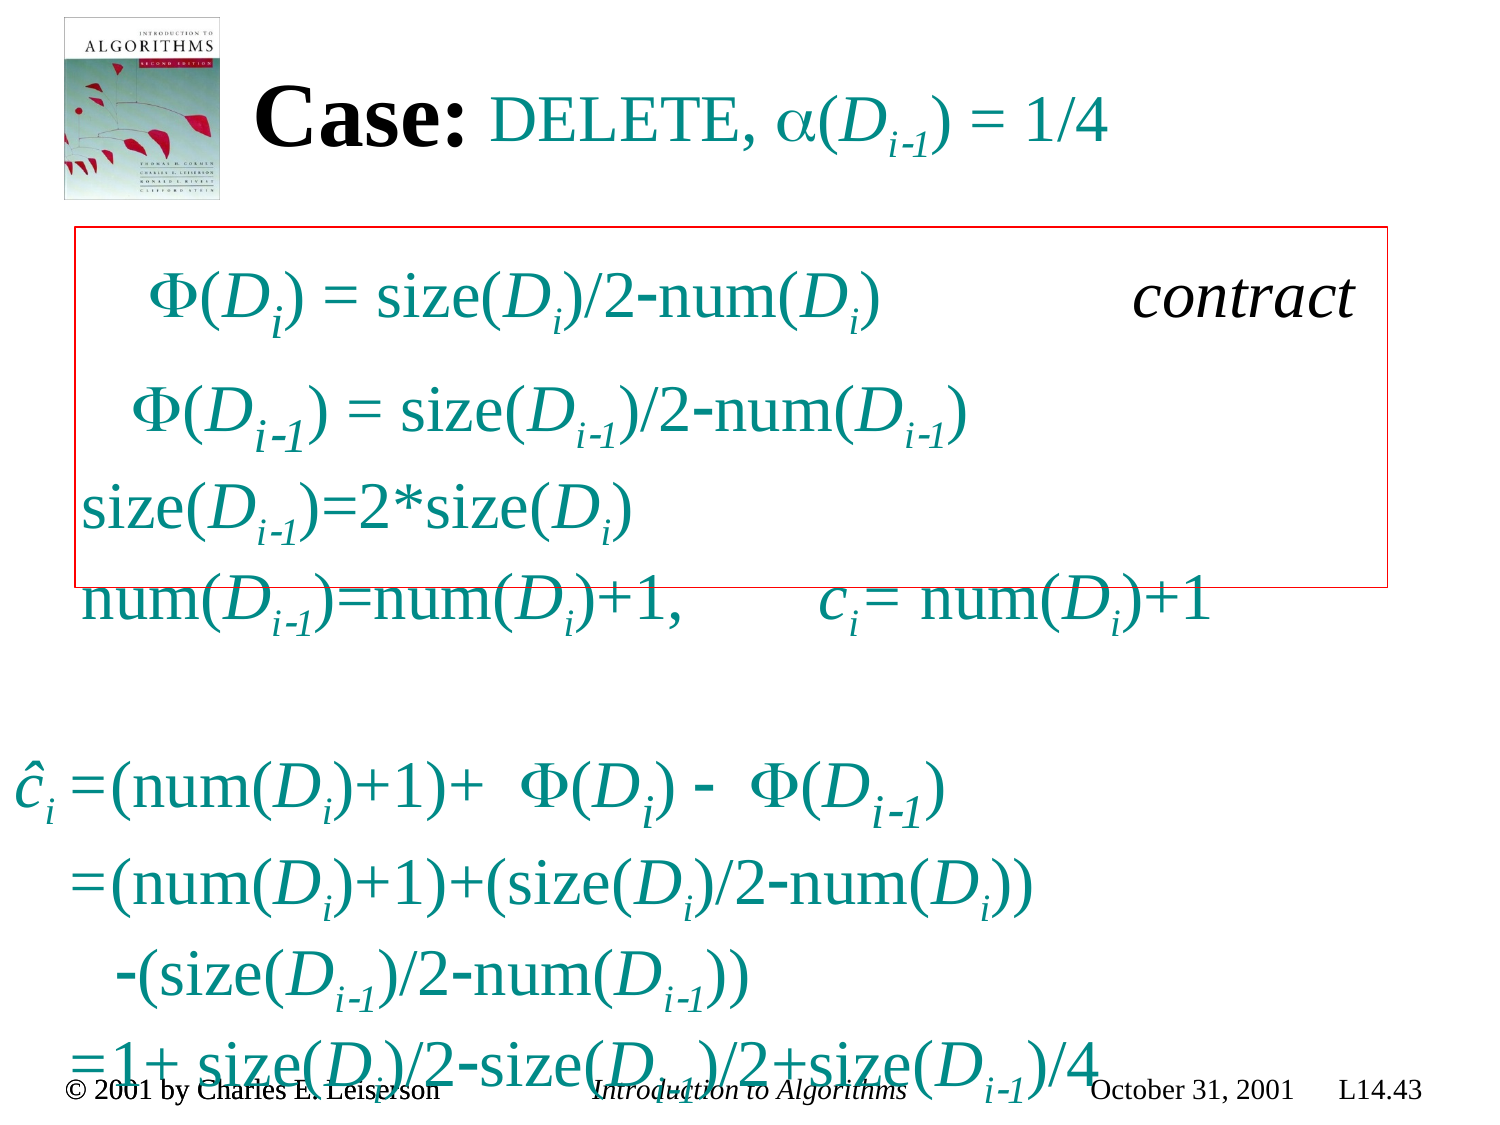

# Case:
DELETE, (Di1) = 1/4
(Di) = size(Di)/2num(Di) contract
 (Di1) = size(Di1)/2num(Di1)
 size(Di1)=2*size(Di)
 num(Di1)=num(Di)+1, ci= num(Di)+1
ĉi =(num(Di)+1)+(Di) (Di1)
 =(num(Di)+1)+(size(Di)/2num(Di))
 (size(Di1)/2num(Di1))
 =1+ size(Di)/2size(Di1)/2+size(Di1)/4
 =1 + size(Di1)/4size(Di1)/2+size(Di1)/4 =1.
Introduction to Algorithms
October 31, 2001 L14.